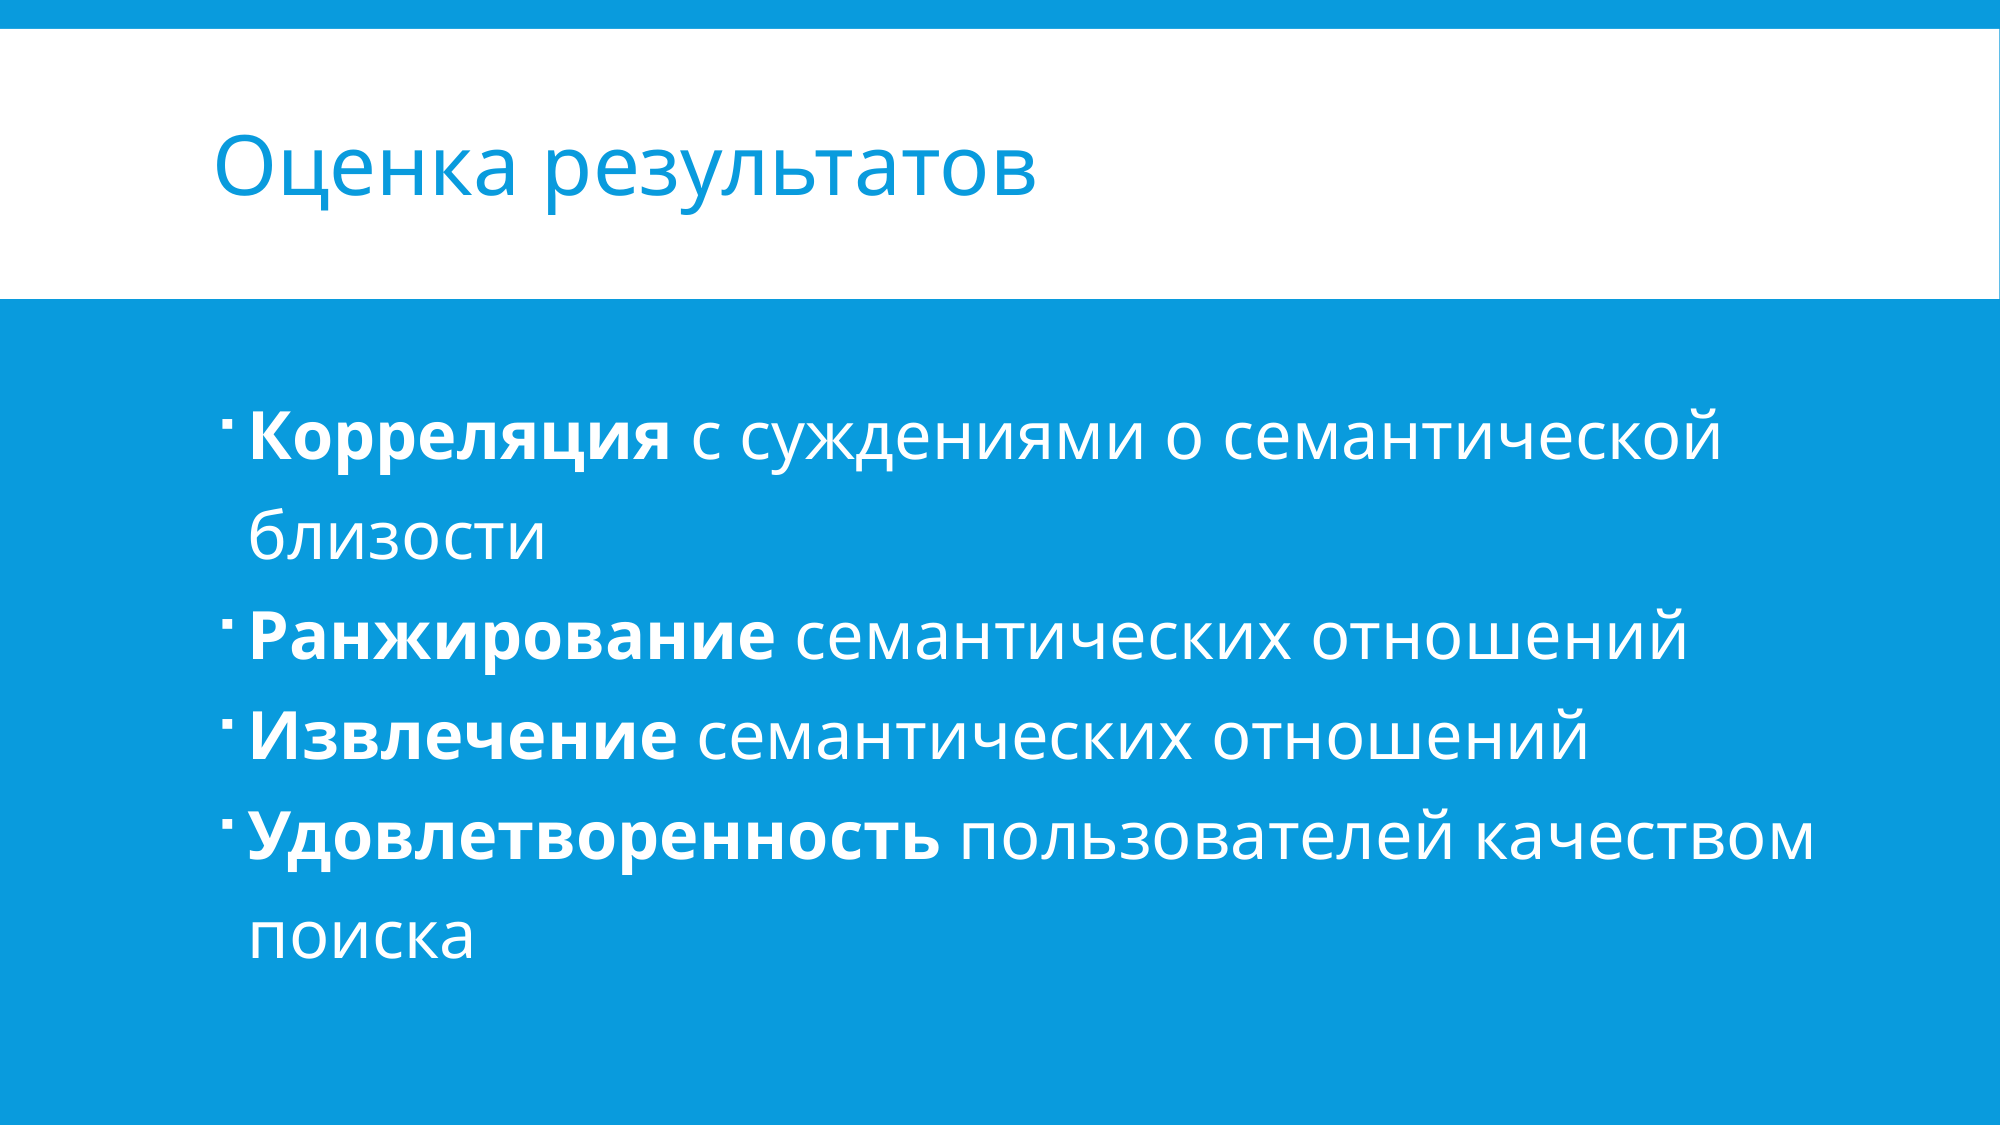

Оценка результатов
Корреляция с суждениями о семантической близости
Ранжирование семантических отношений
Извлечение семантических отношений
Удовлетворенность пользователей качеством поиска